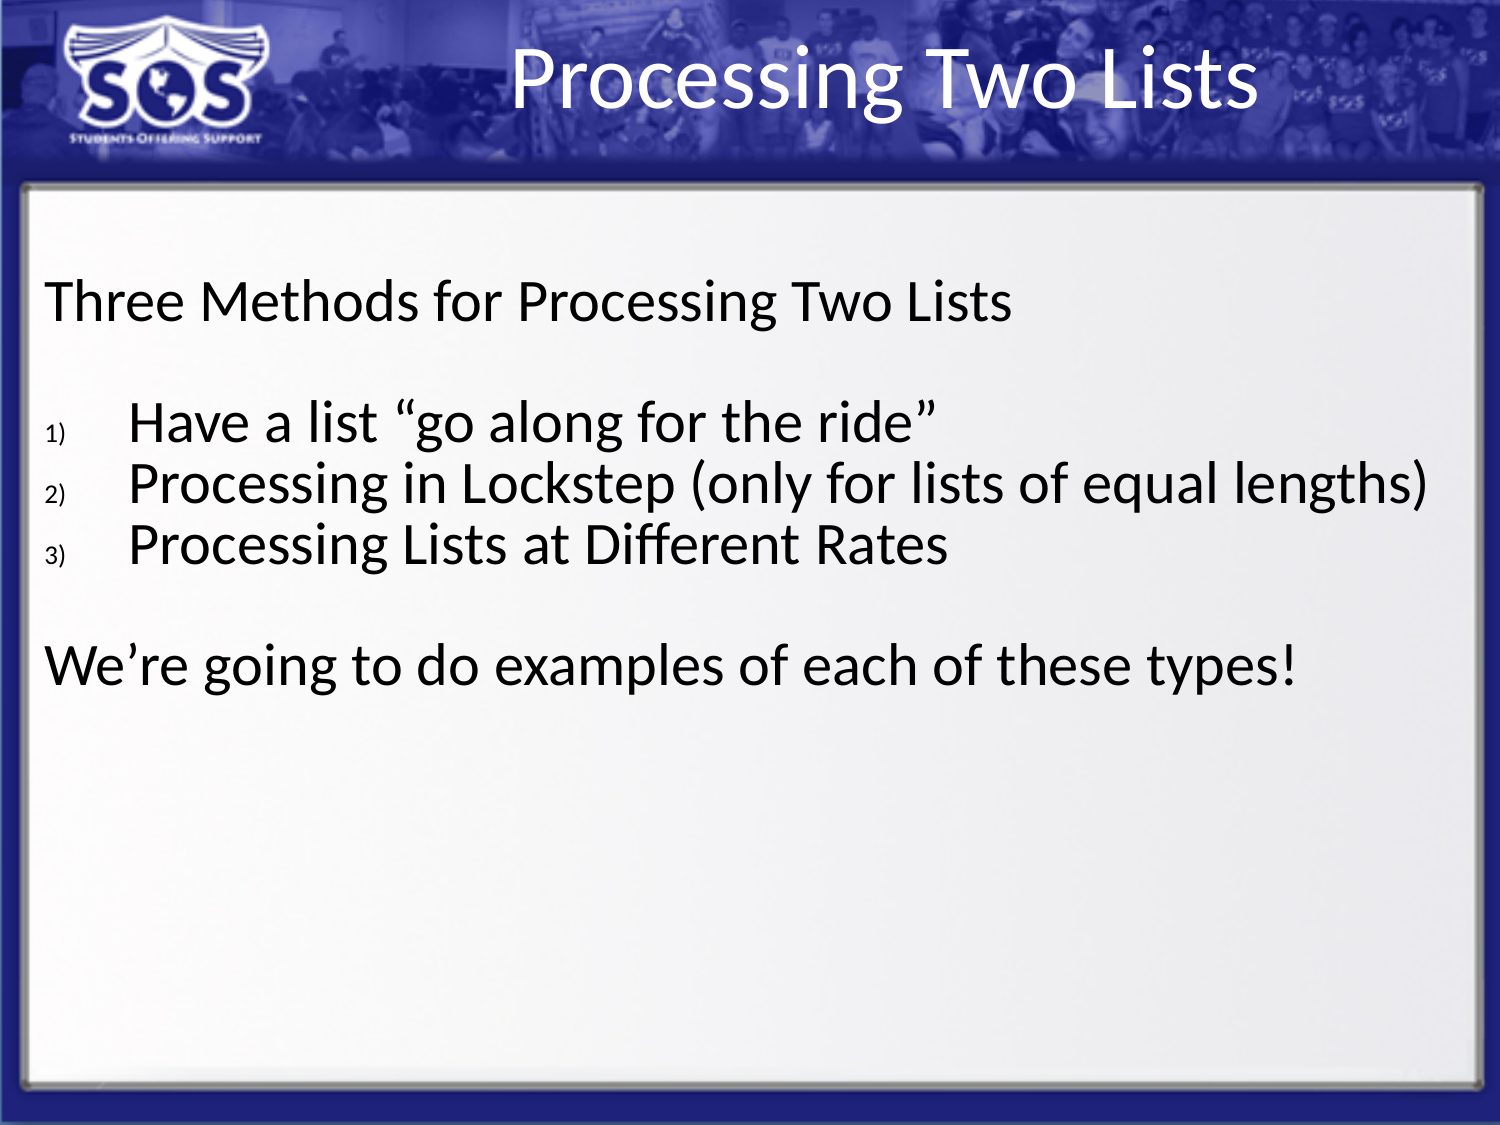

Processing Two Lists
Three Methods for Processing Two Lists
Have a list “go along for the ride”
Processing in Lockstep (only for lists of equal lengths)
Processing Lists at Different Rates
We’re going to do examples of each of these types!